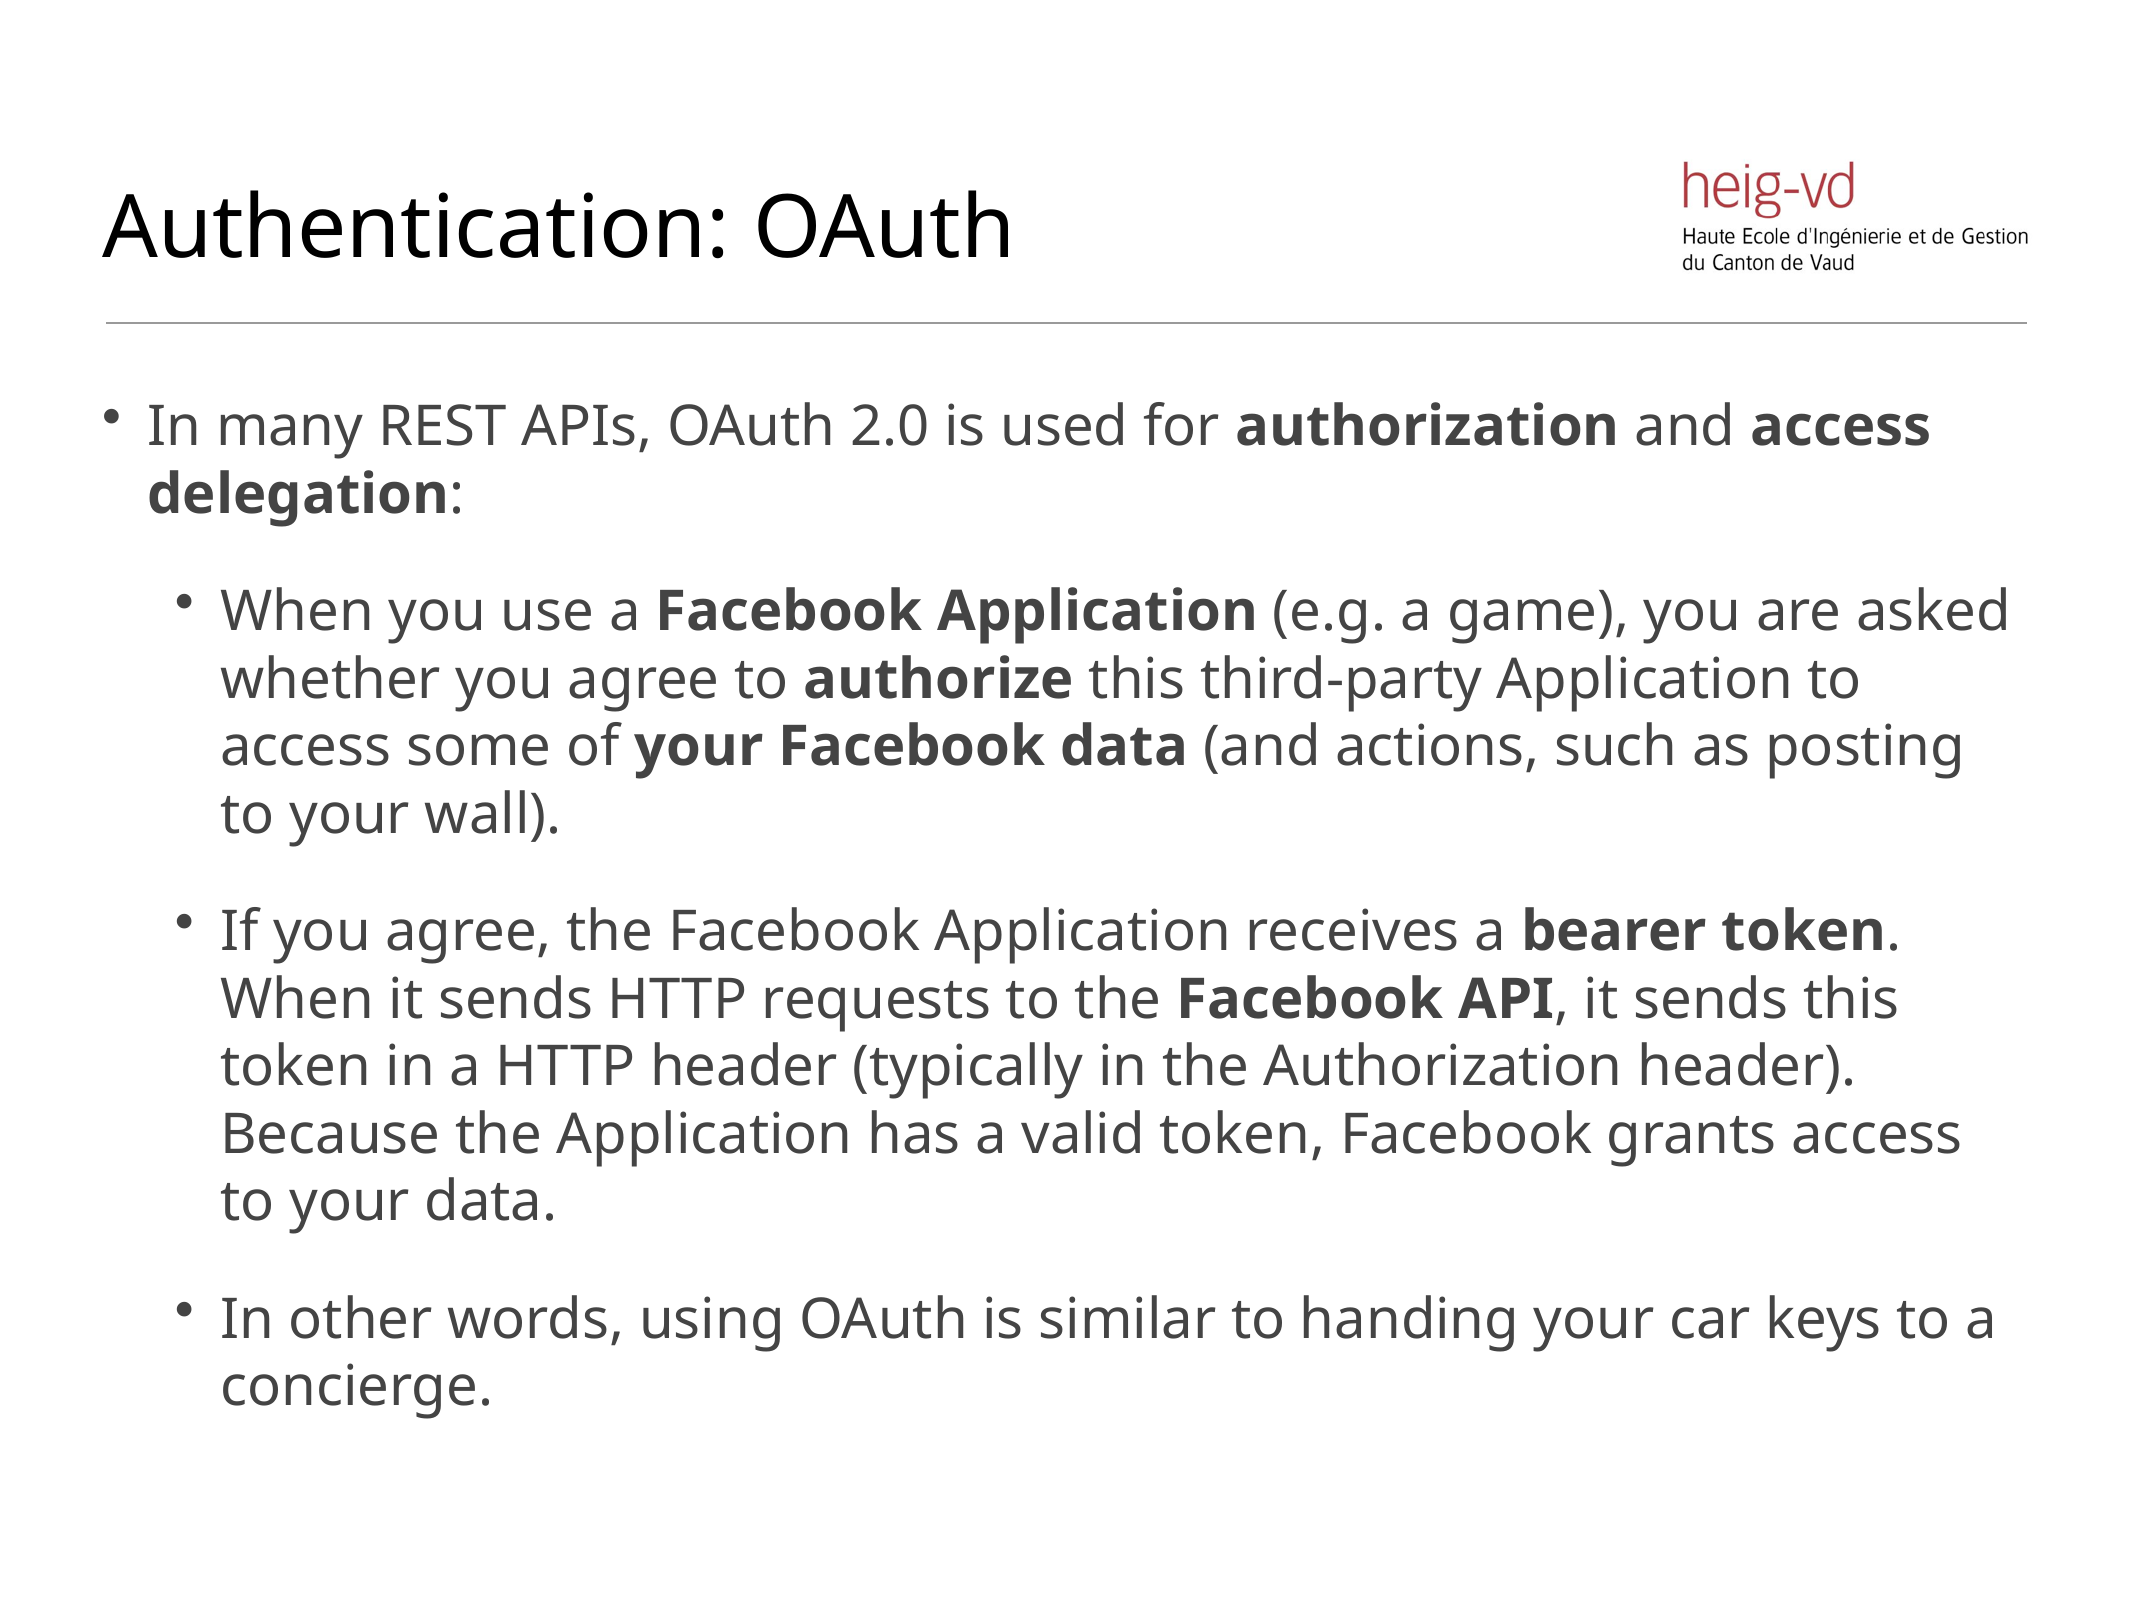

# Authentication: OAuth
In many REST APIs, OAuth 2.0 is used for authorization and access delegation:
When you use a Facebook Application (e.g. a game), you are asked whether you agree to authorize this third-party Application to access some of your Facebook data (and actions, such as posting to your wall).
If you agree, the Facebook Application receives a bearer token. When it sends HTTP requests to the Facebook API, it sends this token in a HTTP header (typically in the Authorization header). Because the Application has a valid token, Facebook grants access to your data.
In other words, using OAuth is similar to handing your car keys to a concierge.